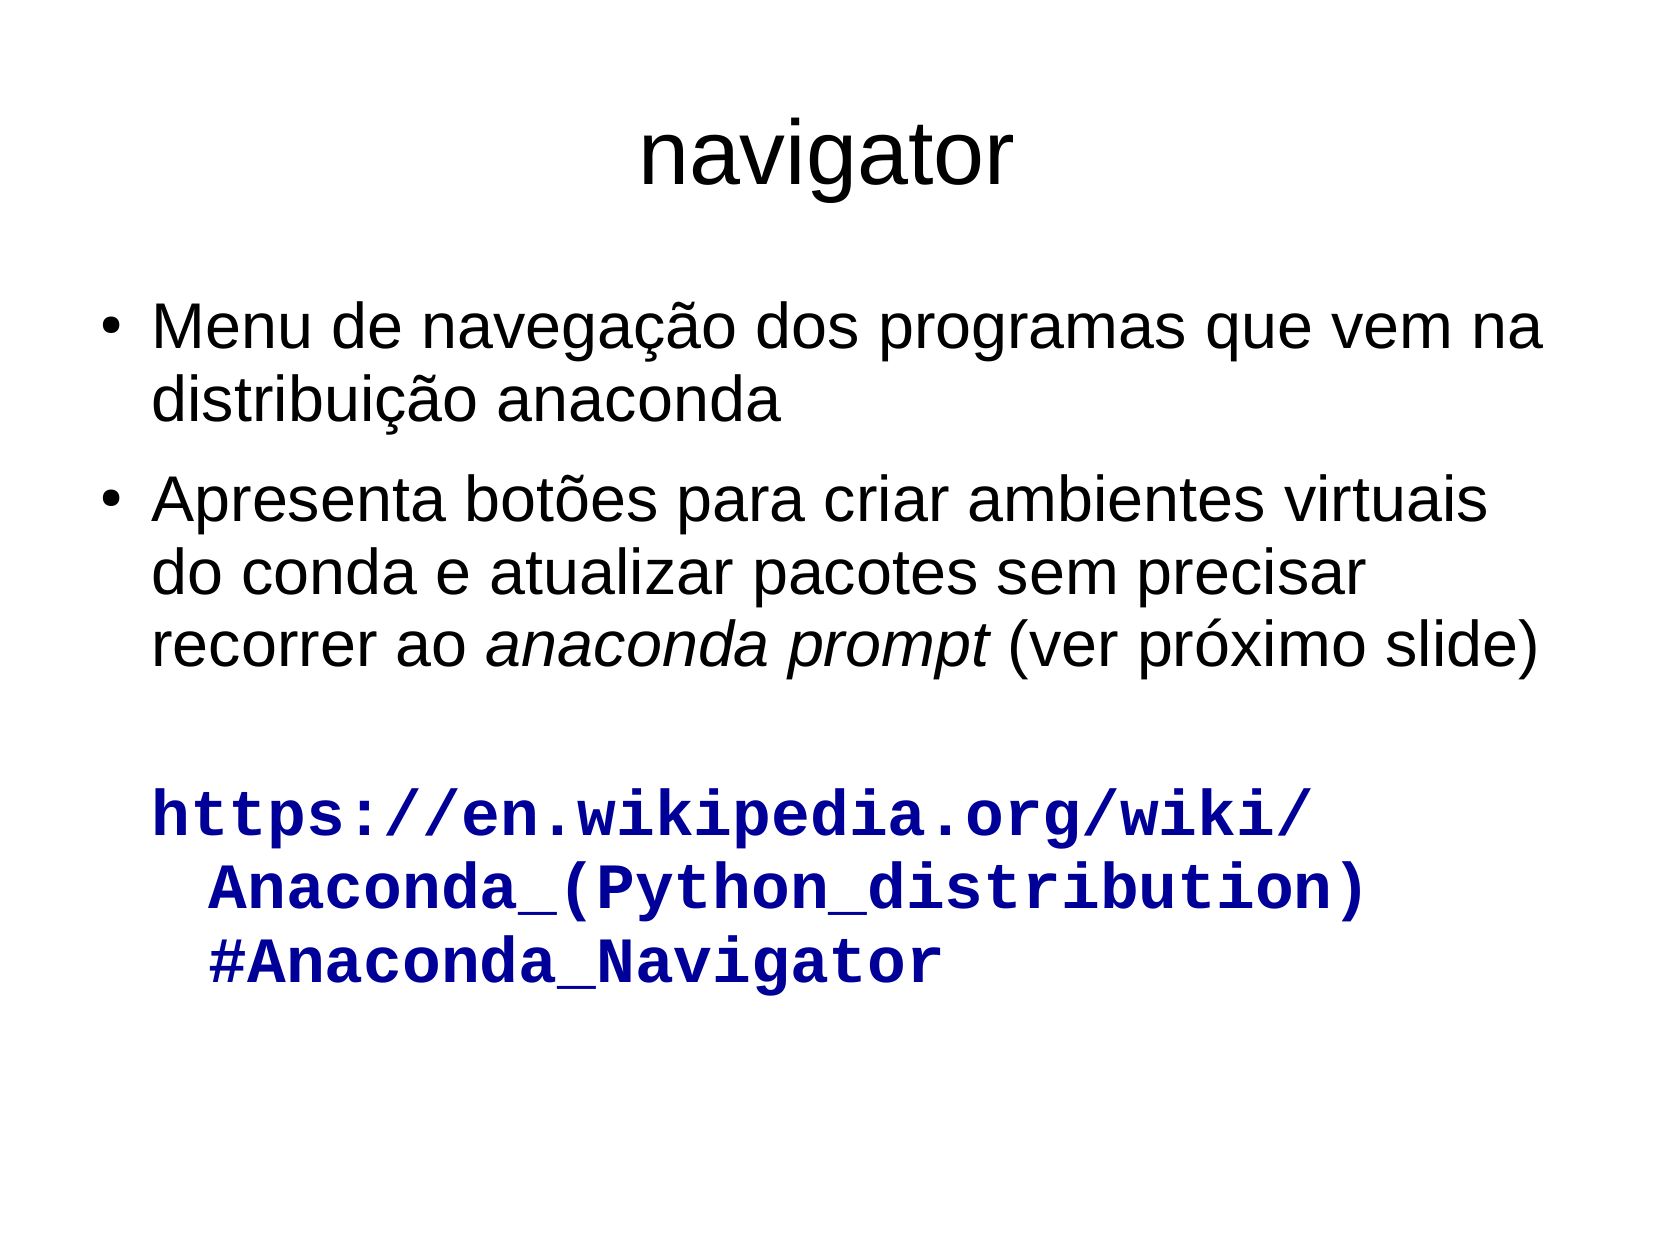

# navigator
Menu de navegação dos programas que vem na distribuição anaconda
Apresenta botões para criar ambientes virtuais do conda e atualizar pacotes sem precisar recorrer ao anaconda prompt (ver próximo slide)
https://en.wikipedia.org/wiki/
Anaconda_(Python_distribution)
#Anaconda_Navigator